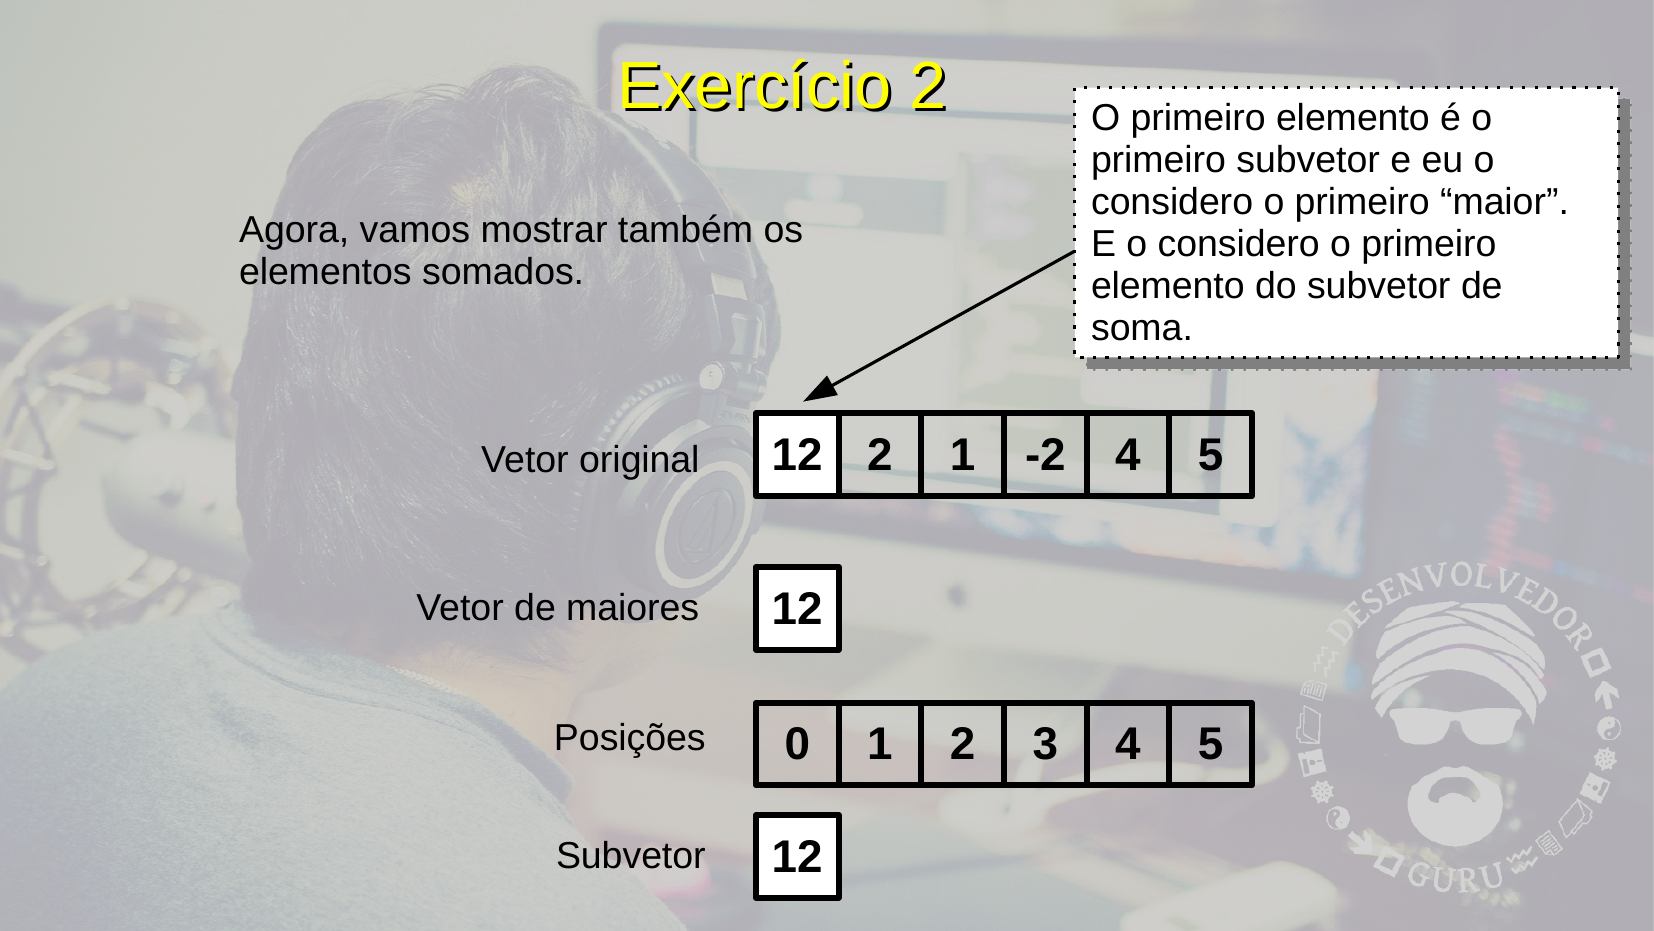

Exercício 2
O primeiro elemento é o primeiro subvetor e eu o considero o primeiro “maior”. E o considero o primeiro elemento do subvetor de soma.
Agora, vamos mostrar também os elementos somados.
12
2
1
-2
4
5
Vetor original
12
Vetor de maiores
0
1
2
3
4
5
Posições
12
Subvetor